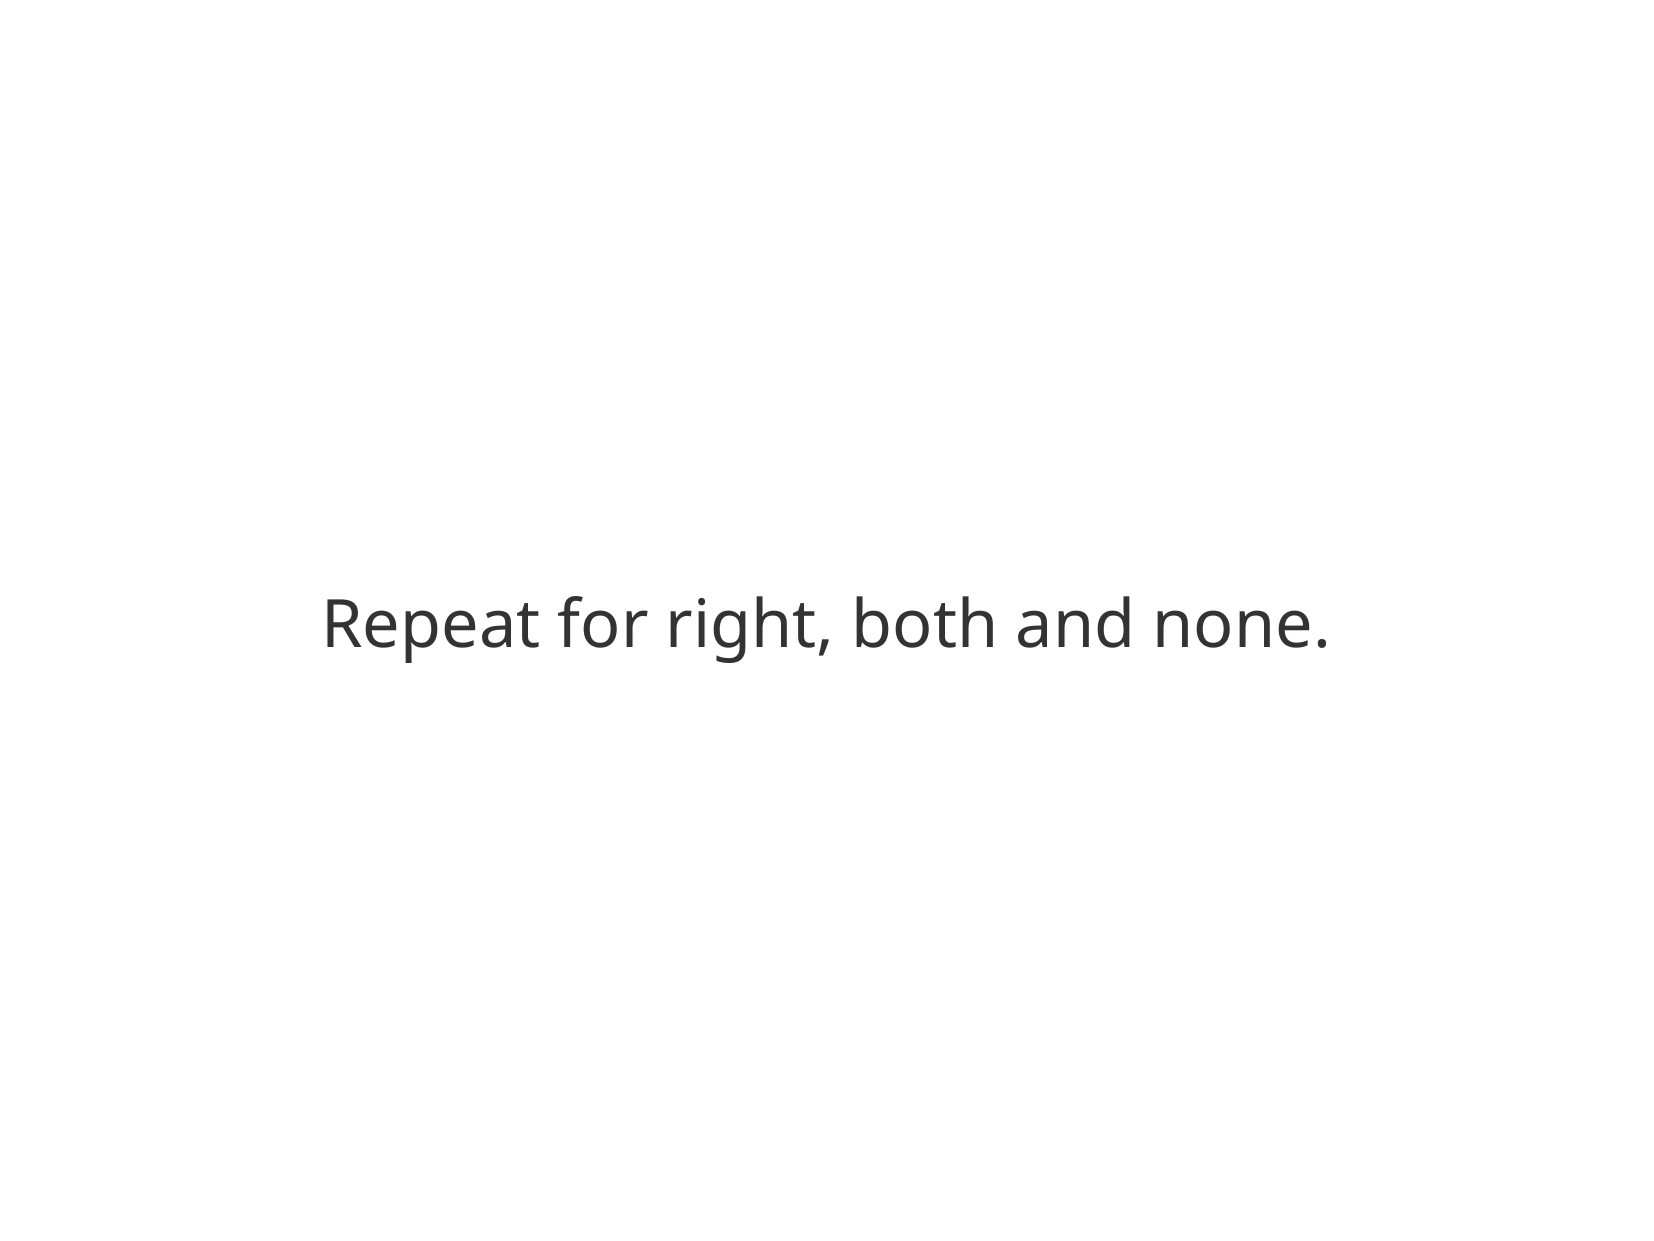

# Repeat for right, both and none.